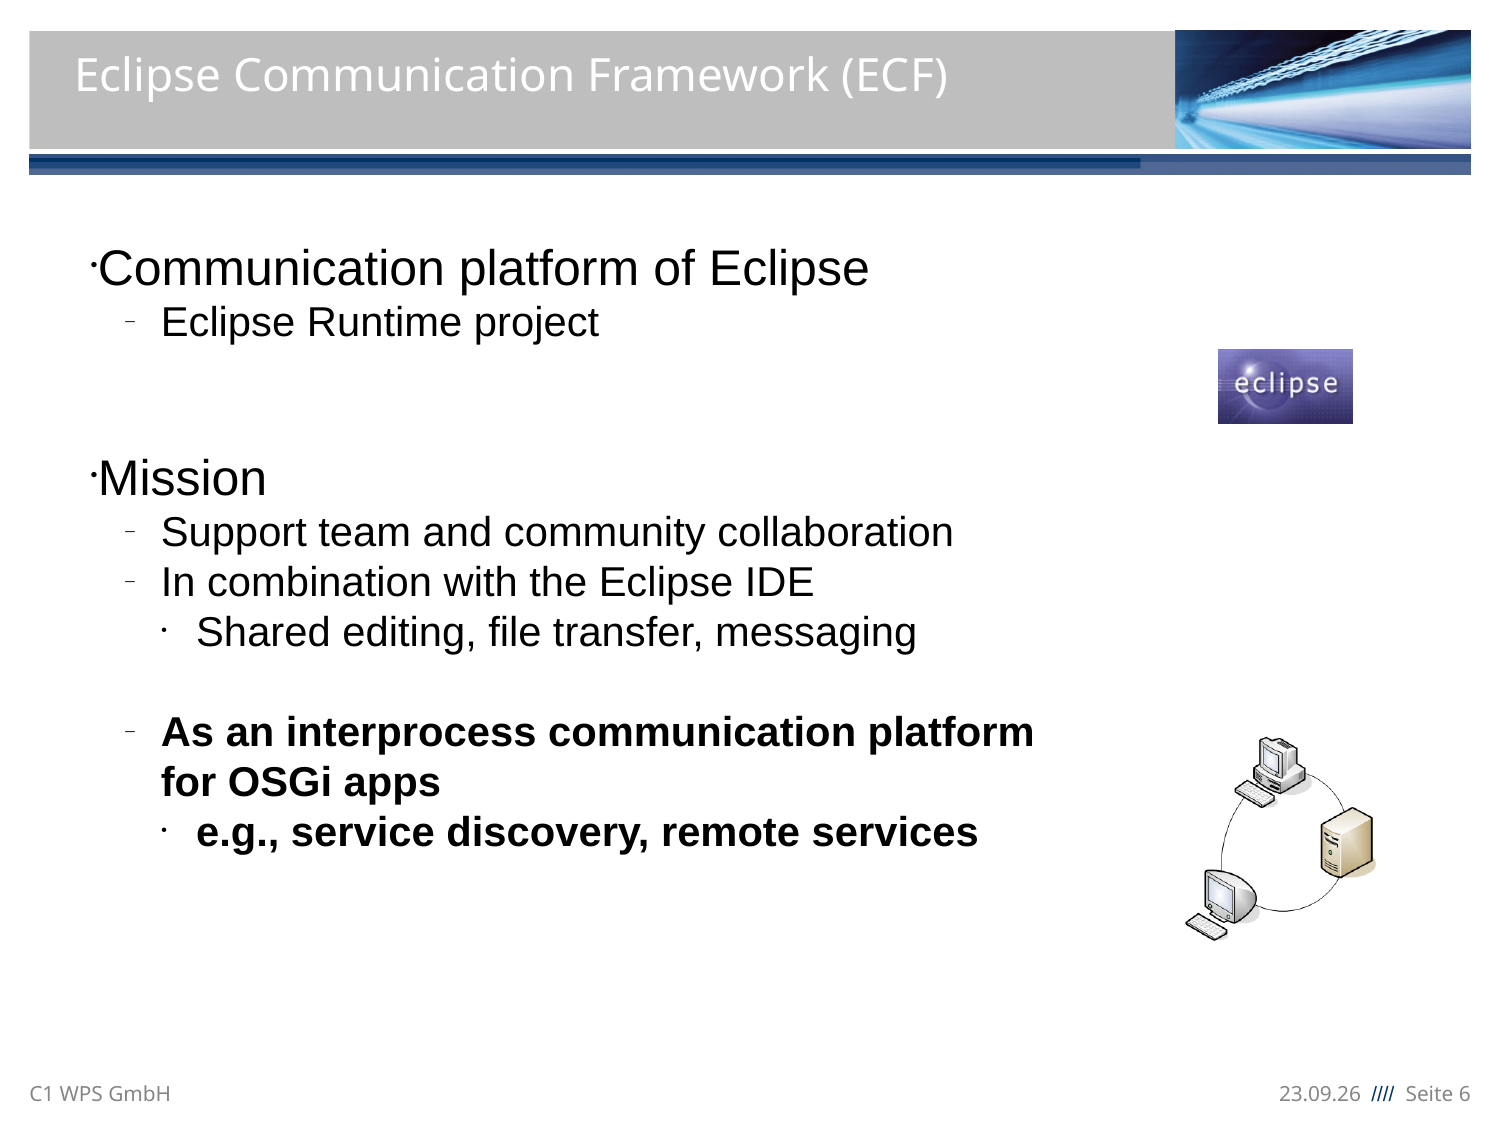

ECF: Eclipse Communication Framework
# Eclipse Communication Framework (ECF)
Communication platform of Eclipse
Eclipse Runtime project
Mission
Support team and community collaboration
In combination with the Eclipse IDE
Shared editing, file transfer, messaging
As an interprocess communication platform for OSGi apps
e.g., service discovery, remote services